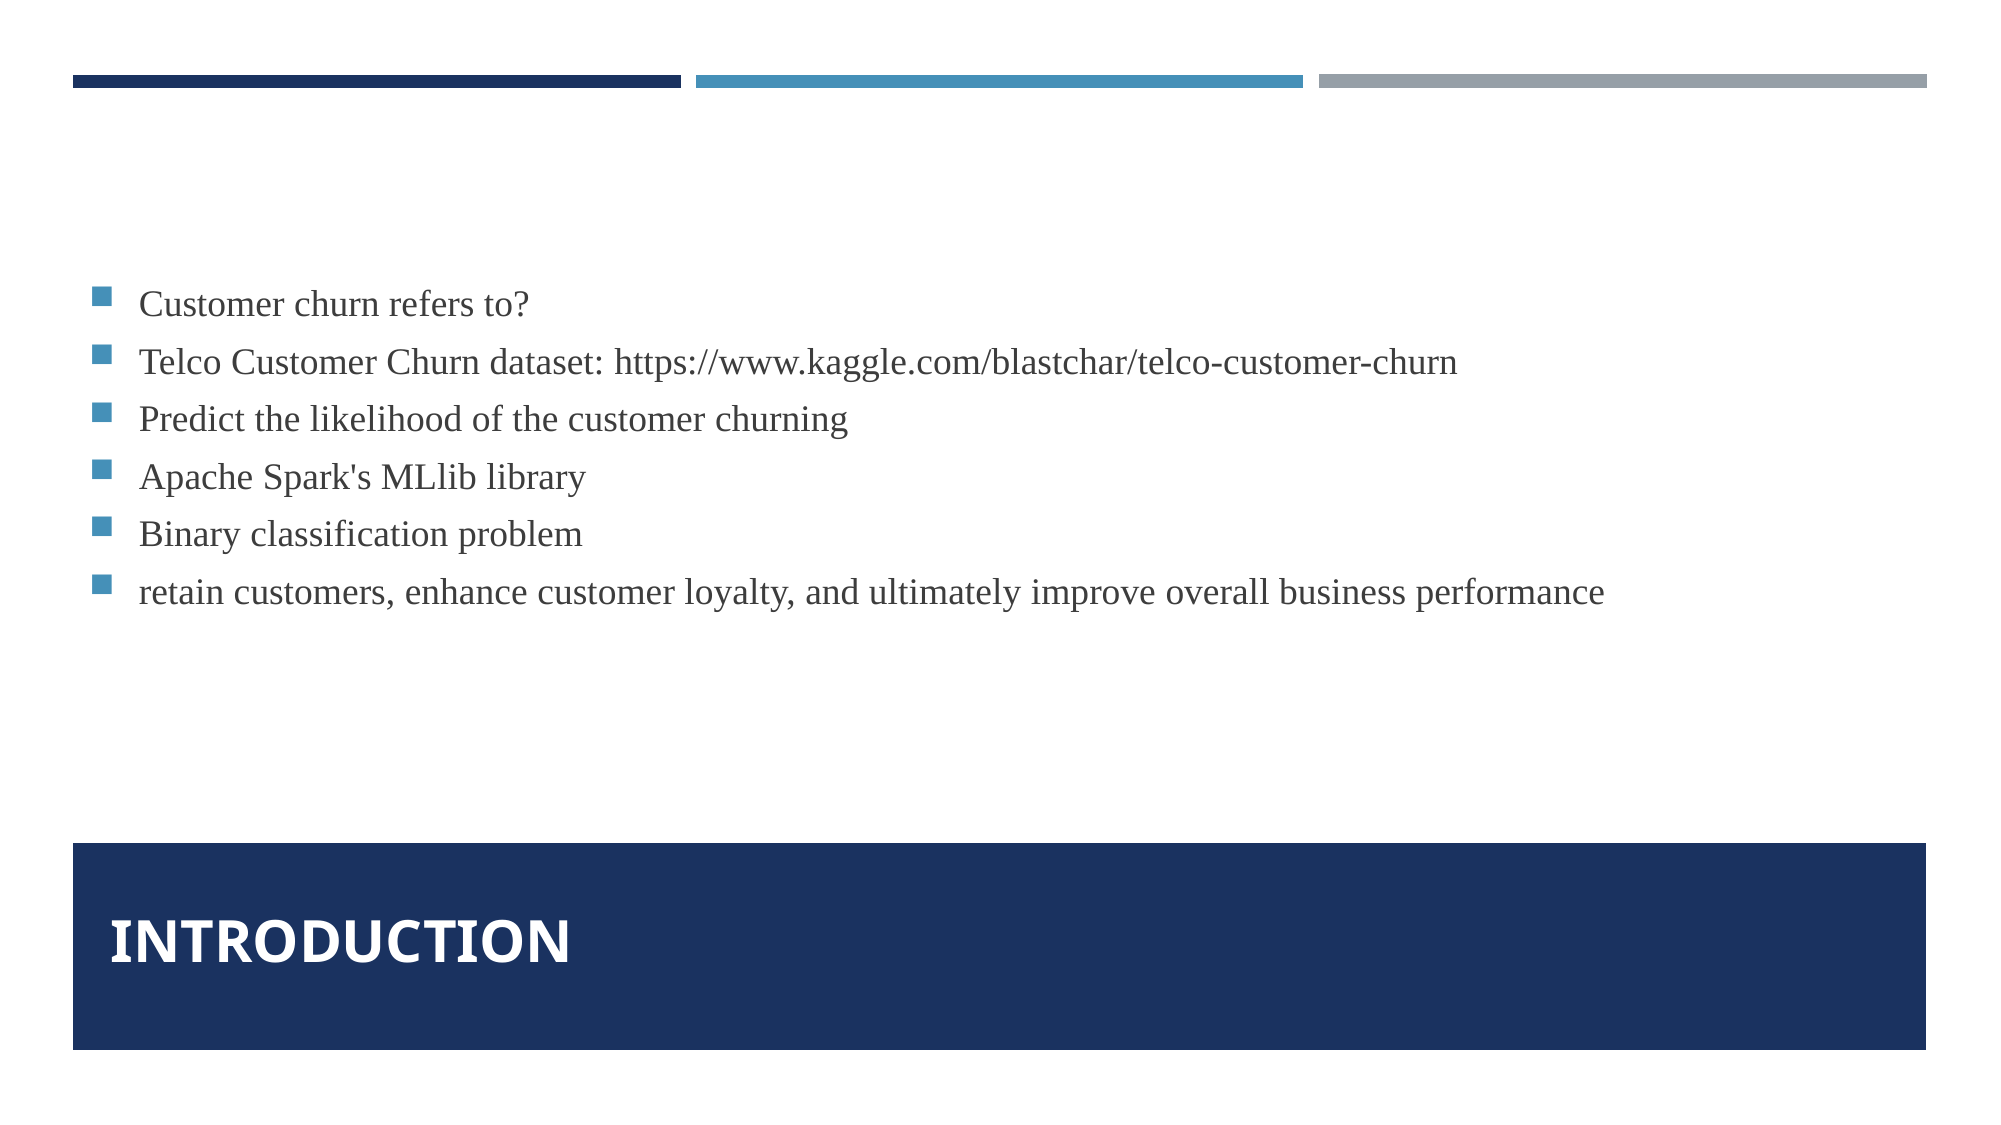

Customer churn refers to?
Telco Customer Churn dataset: https://www.kaggle.com/blastchar/telco-customer-churn
Predict the likelihood of the customer churning
Apache Spark's MLlib library
Binary classification problem
retain customers, enhance customer loyalty, and ultimately improve overall business performance
# Introduction